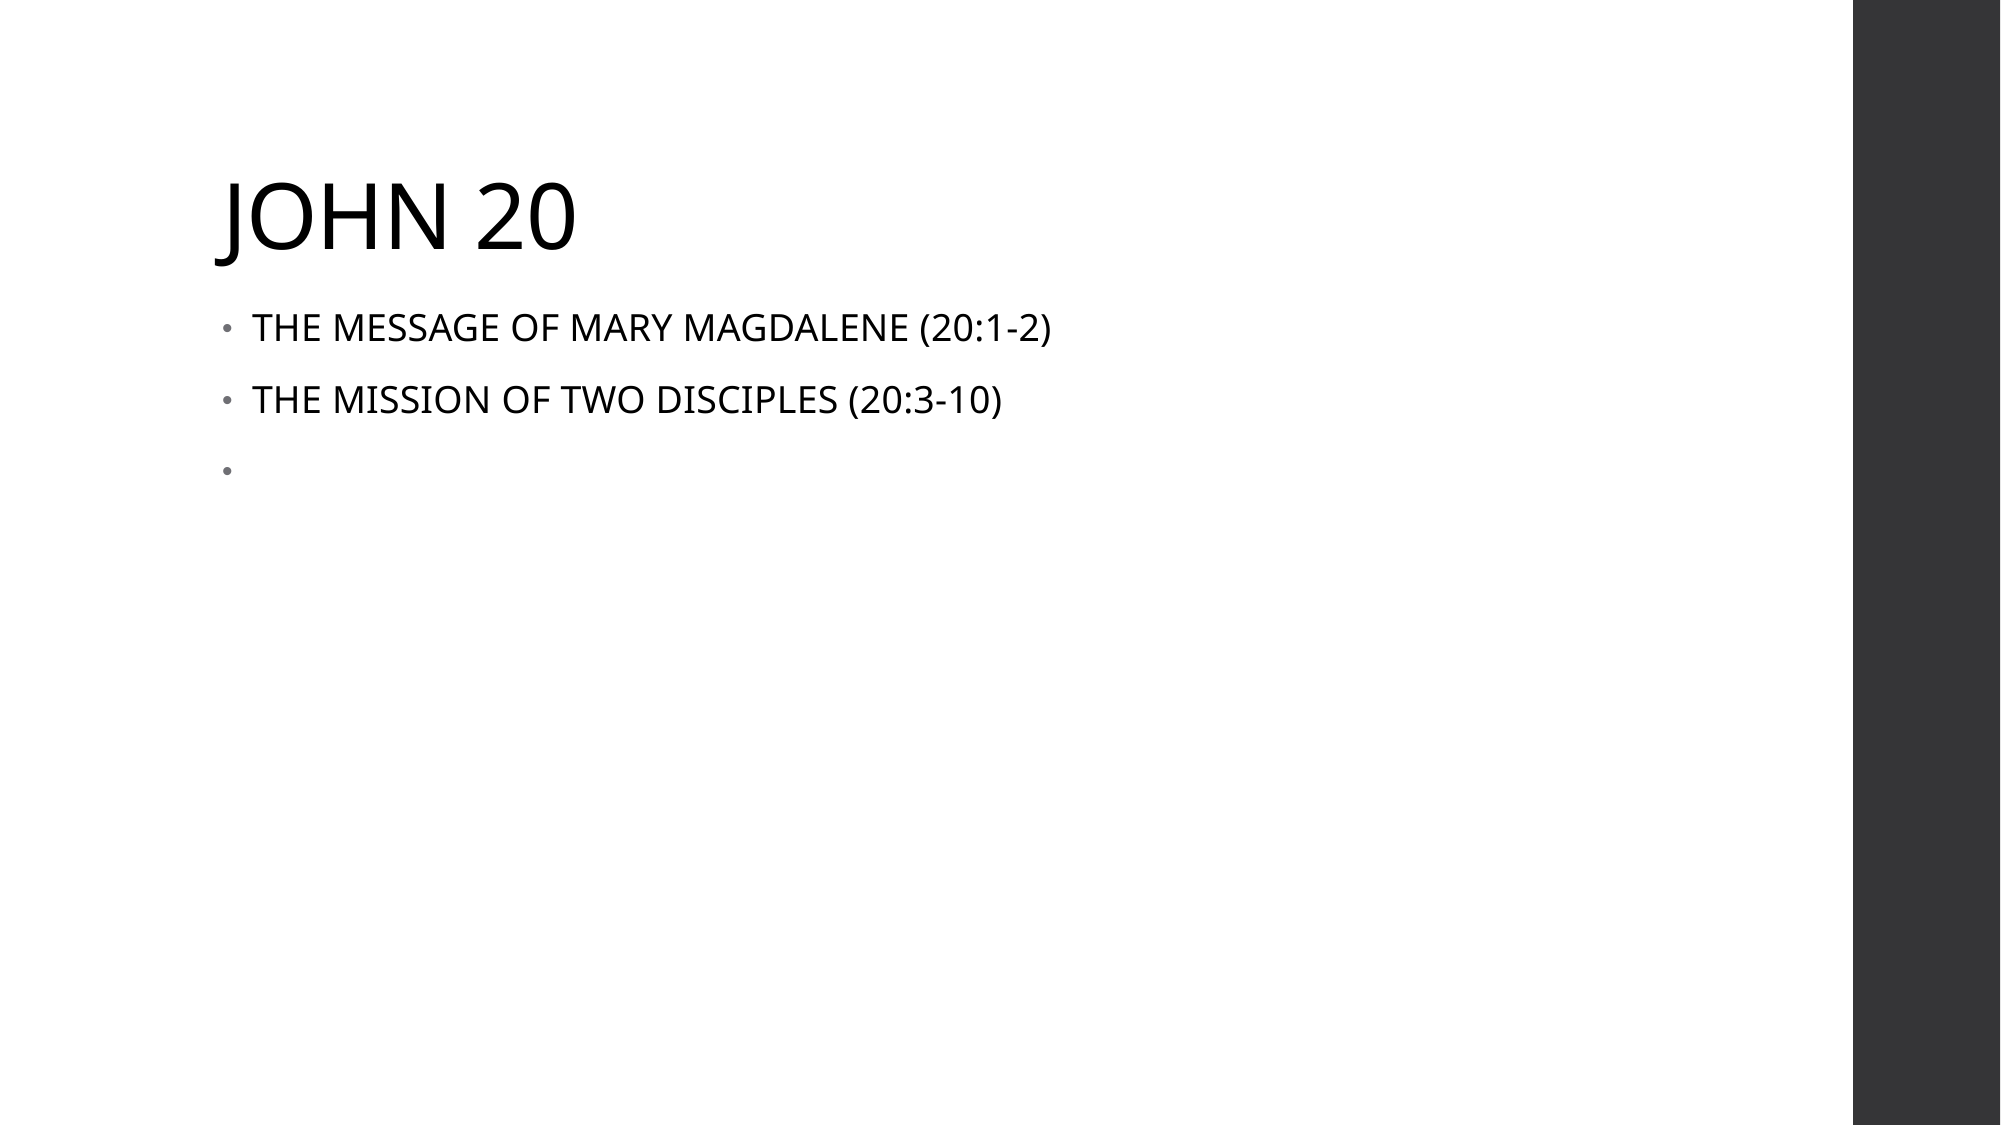

# JOHN 20
THE MESSAGE OF MARY MAGDALENE (20:1-2)
THE MISSION OF TWO DISCIPLES (20:3-10)